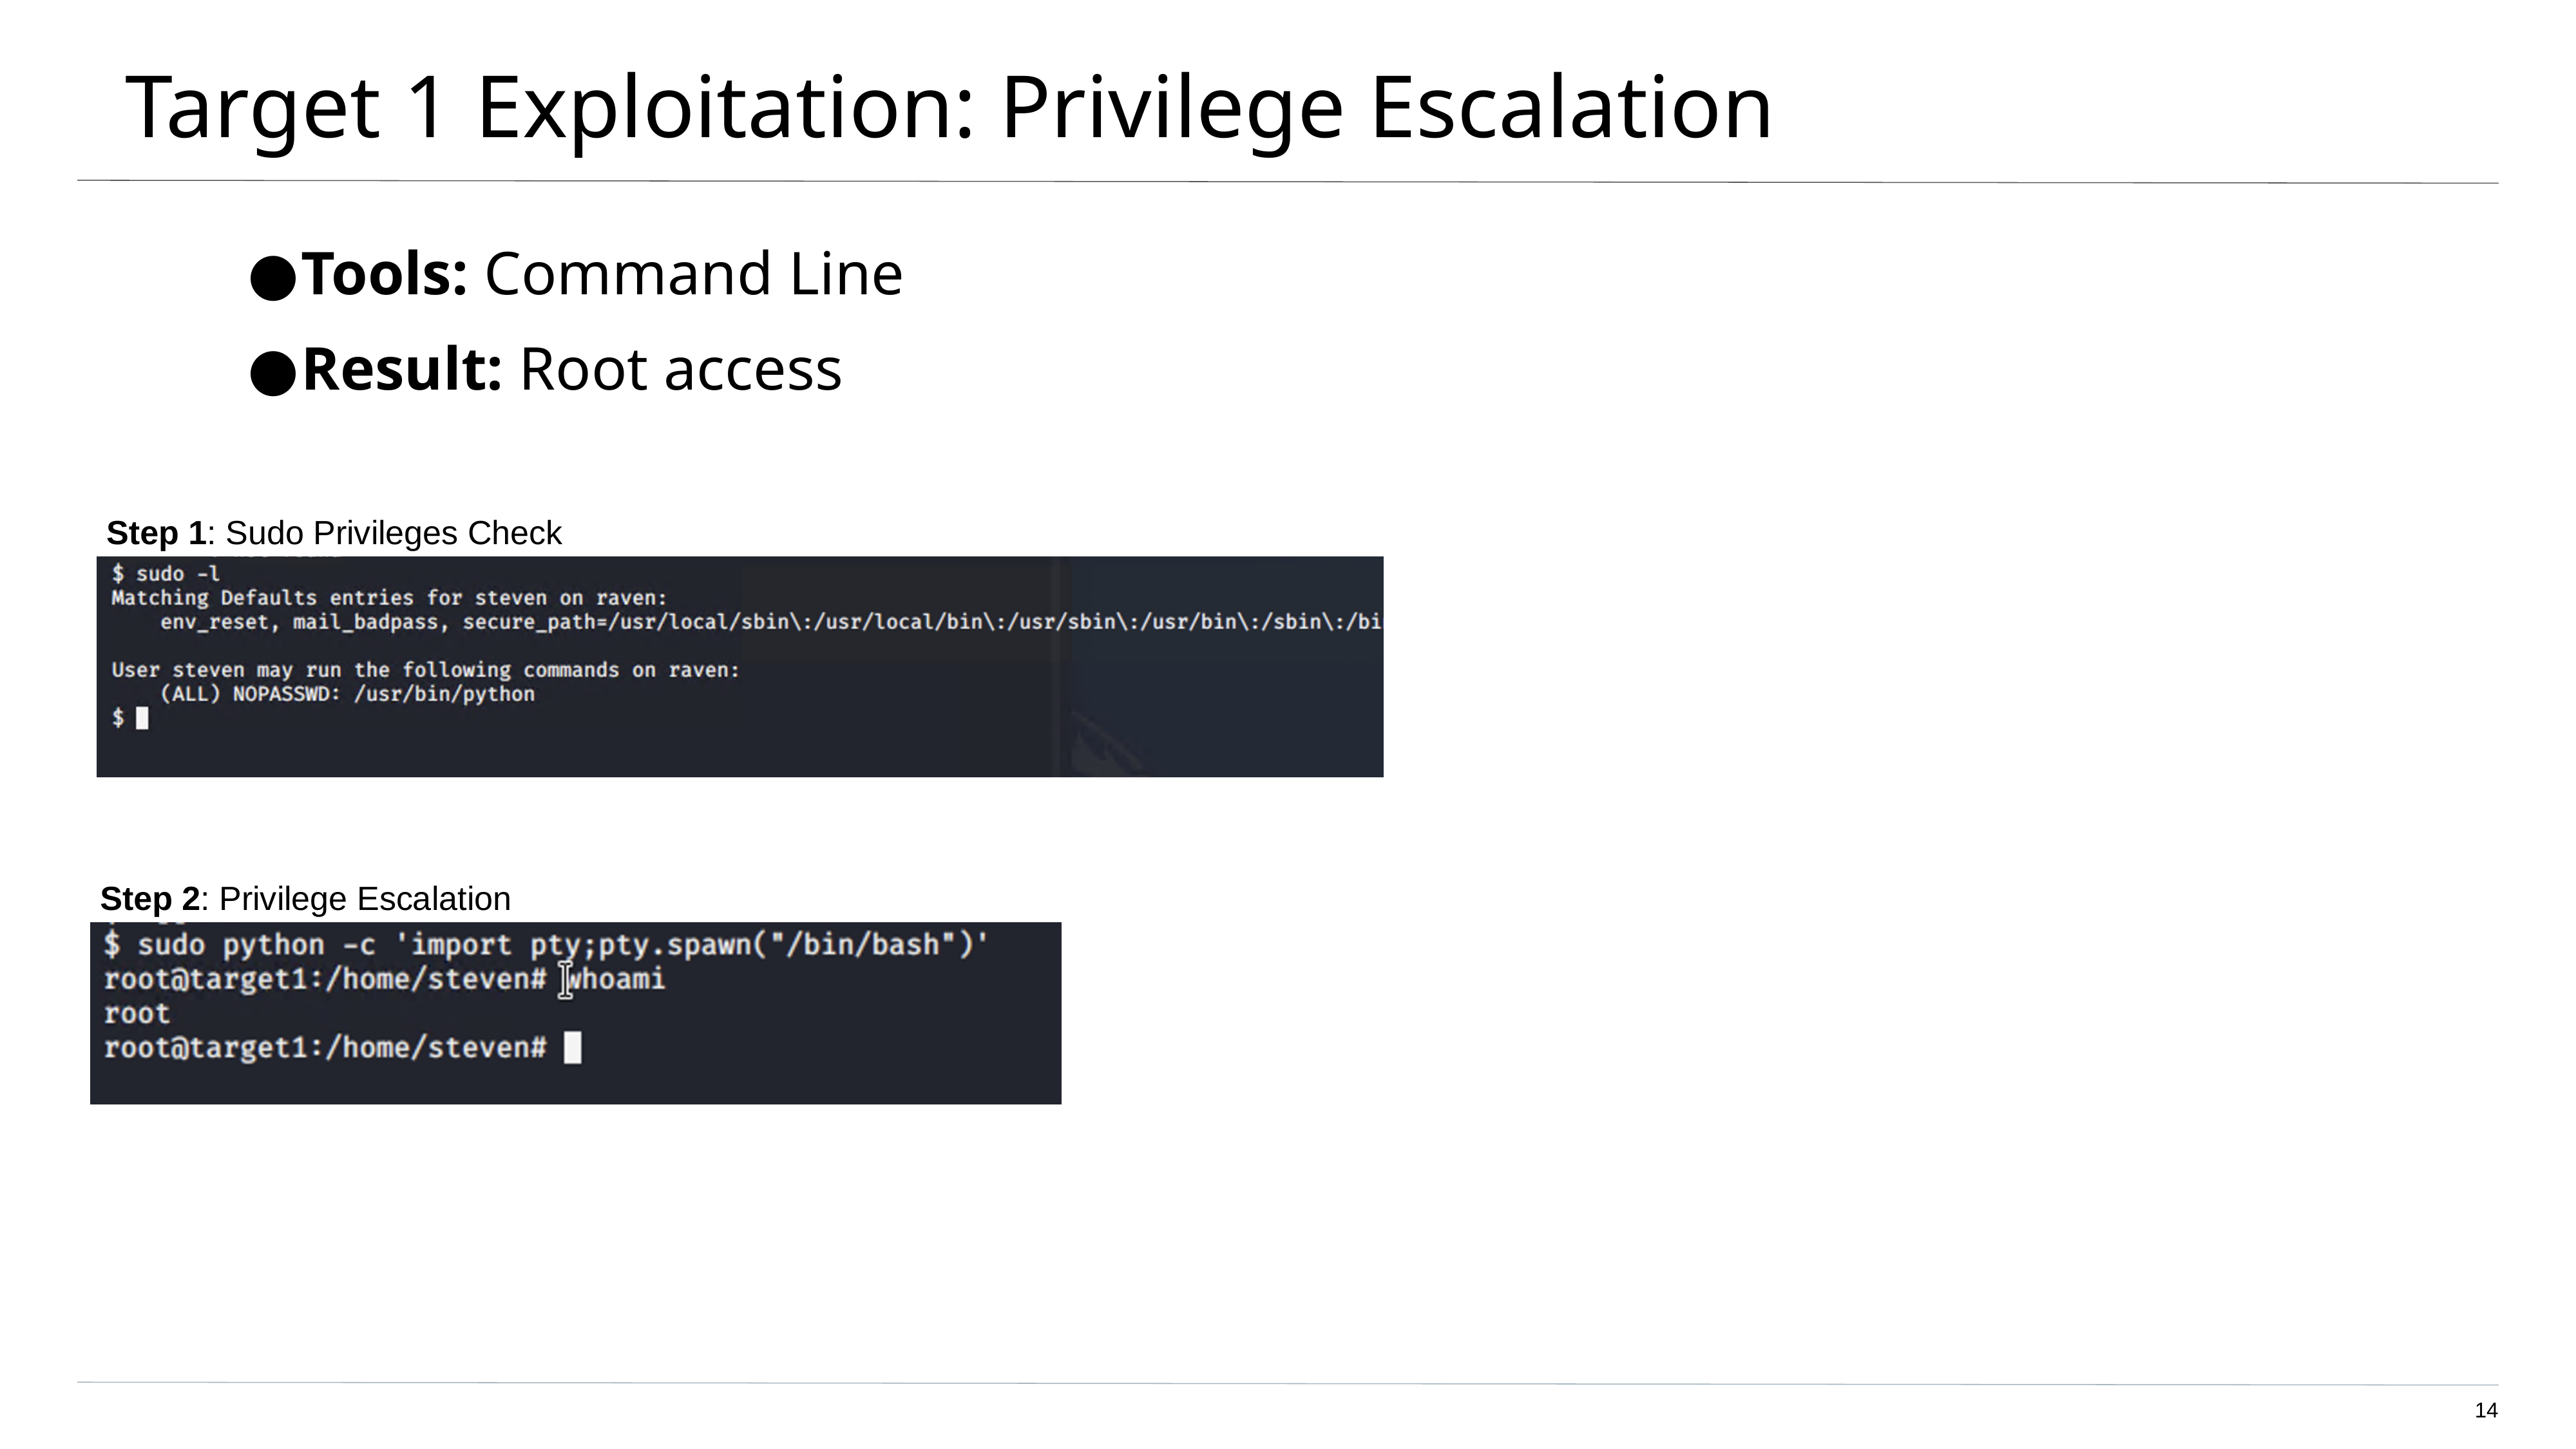

# Target 1 Exploitation: Privilege Escalation
Tools: Command Line
Result: Root access
Step 1: Sudo Privileges Check
Step 2: Privilege Escalation